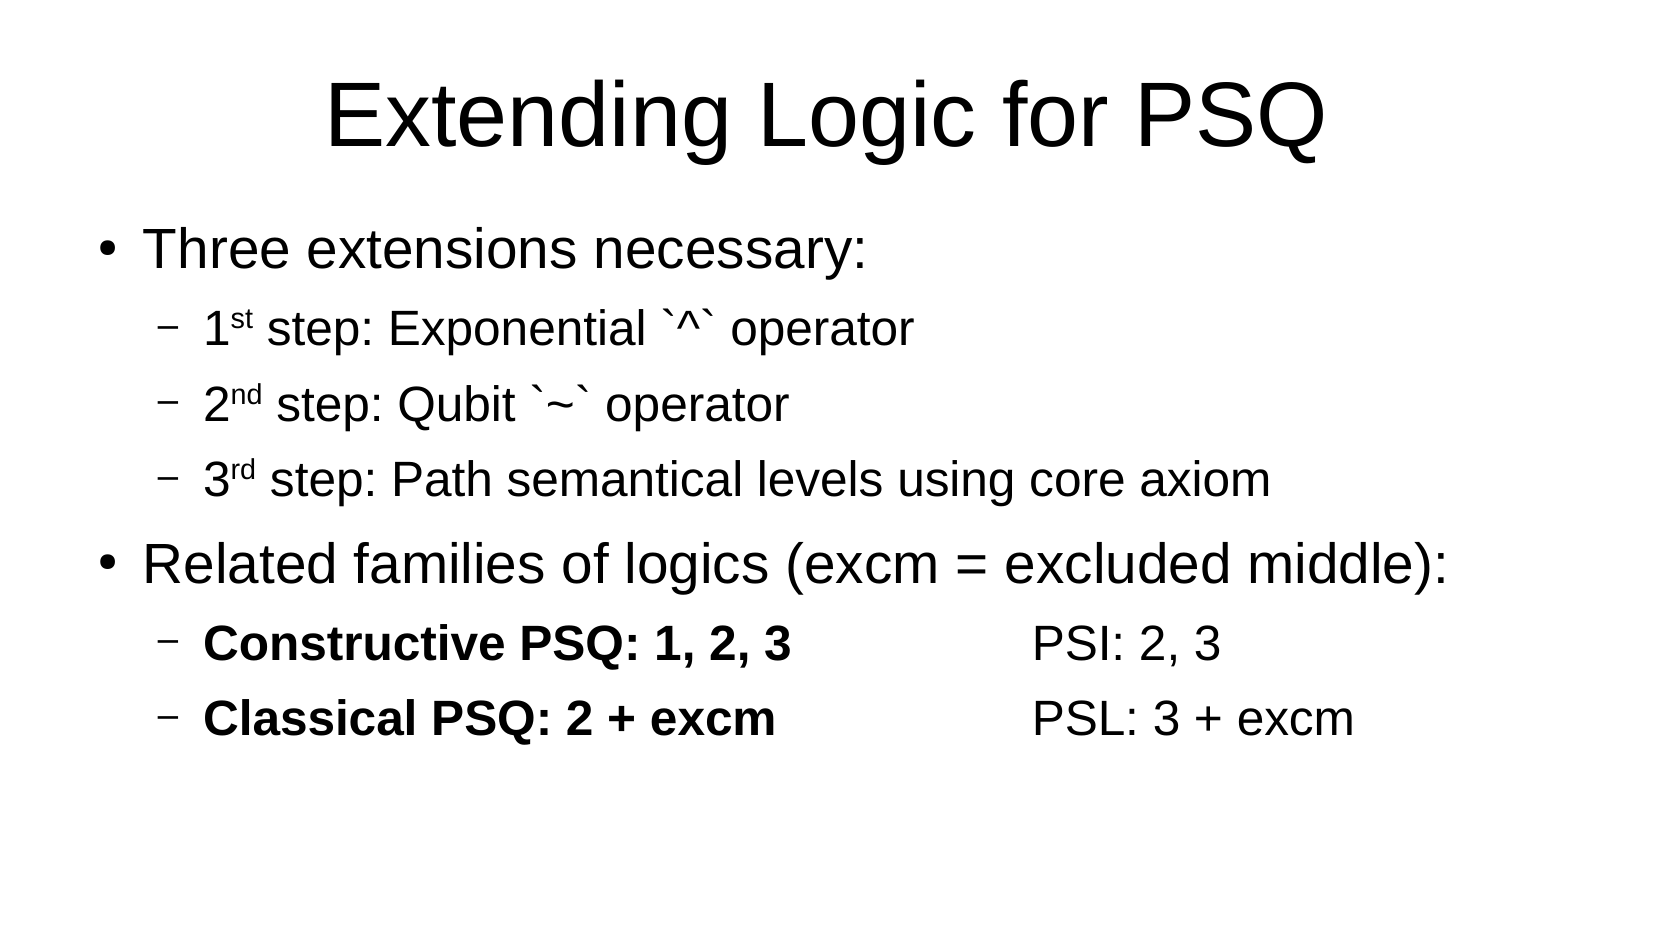

# Extending Logic for PSQ
Three extensions necessary:
1st step: Exponential `^` operator
2nd step: Qubit `~` operator
3rd step: Path semantical levels using core axiom
Related families of logics (excm = excluded middle):
Constructive PSQ: 1, 2, 3					 		PSI: 2, 3
Classical PSQ: 2 + excm					 			 		PSL: 3 + excm